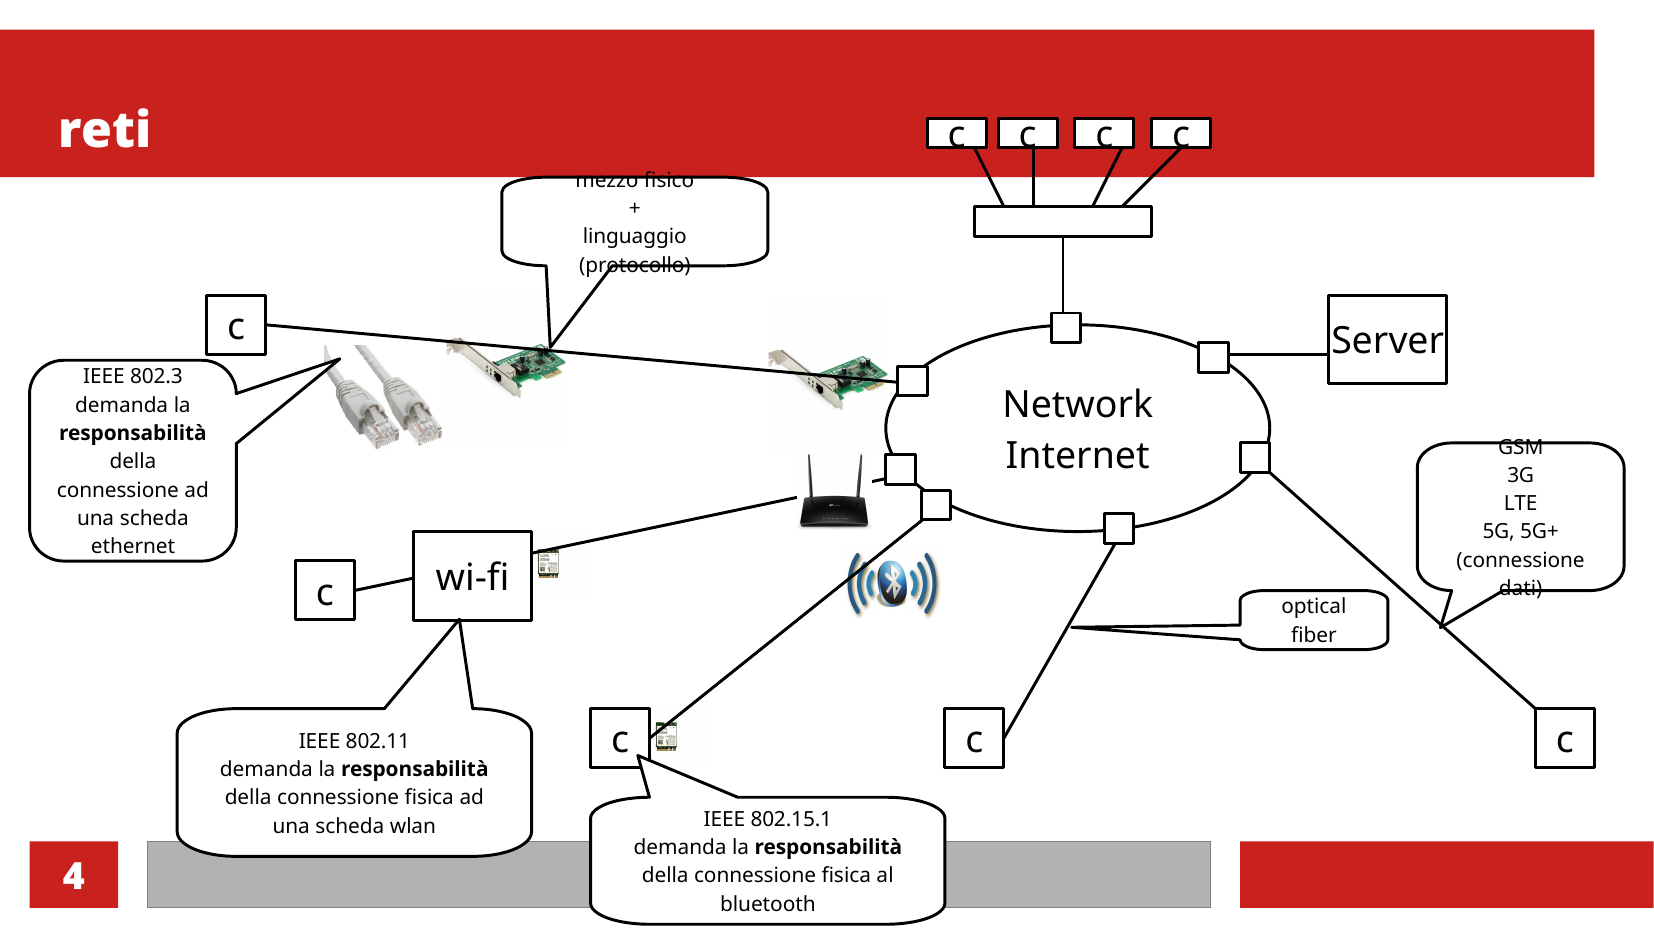

# reti
c
c
c
c
mezzo fisico
+
linguaggio (protocollo)
c
Server
Network
Internet
IEEE 802.3
demanda la responsabilità della connessione ad una scheda ethernet
GSM
3G
LTE
5G, 5G+
(connessione dati)
wi-fi
c
optical fiber
IEEE 802.11
demanda la responsabilità della connessione fisica ad una scheda wlan
c
c
c
IEEE 802.15.1
demanda la responsabilità della connessione fisica al bluetooth
4